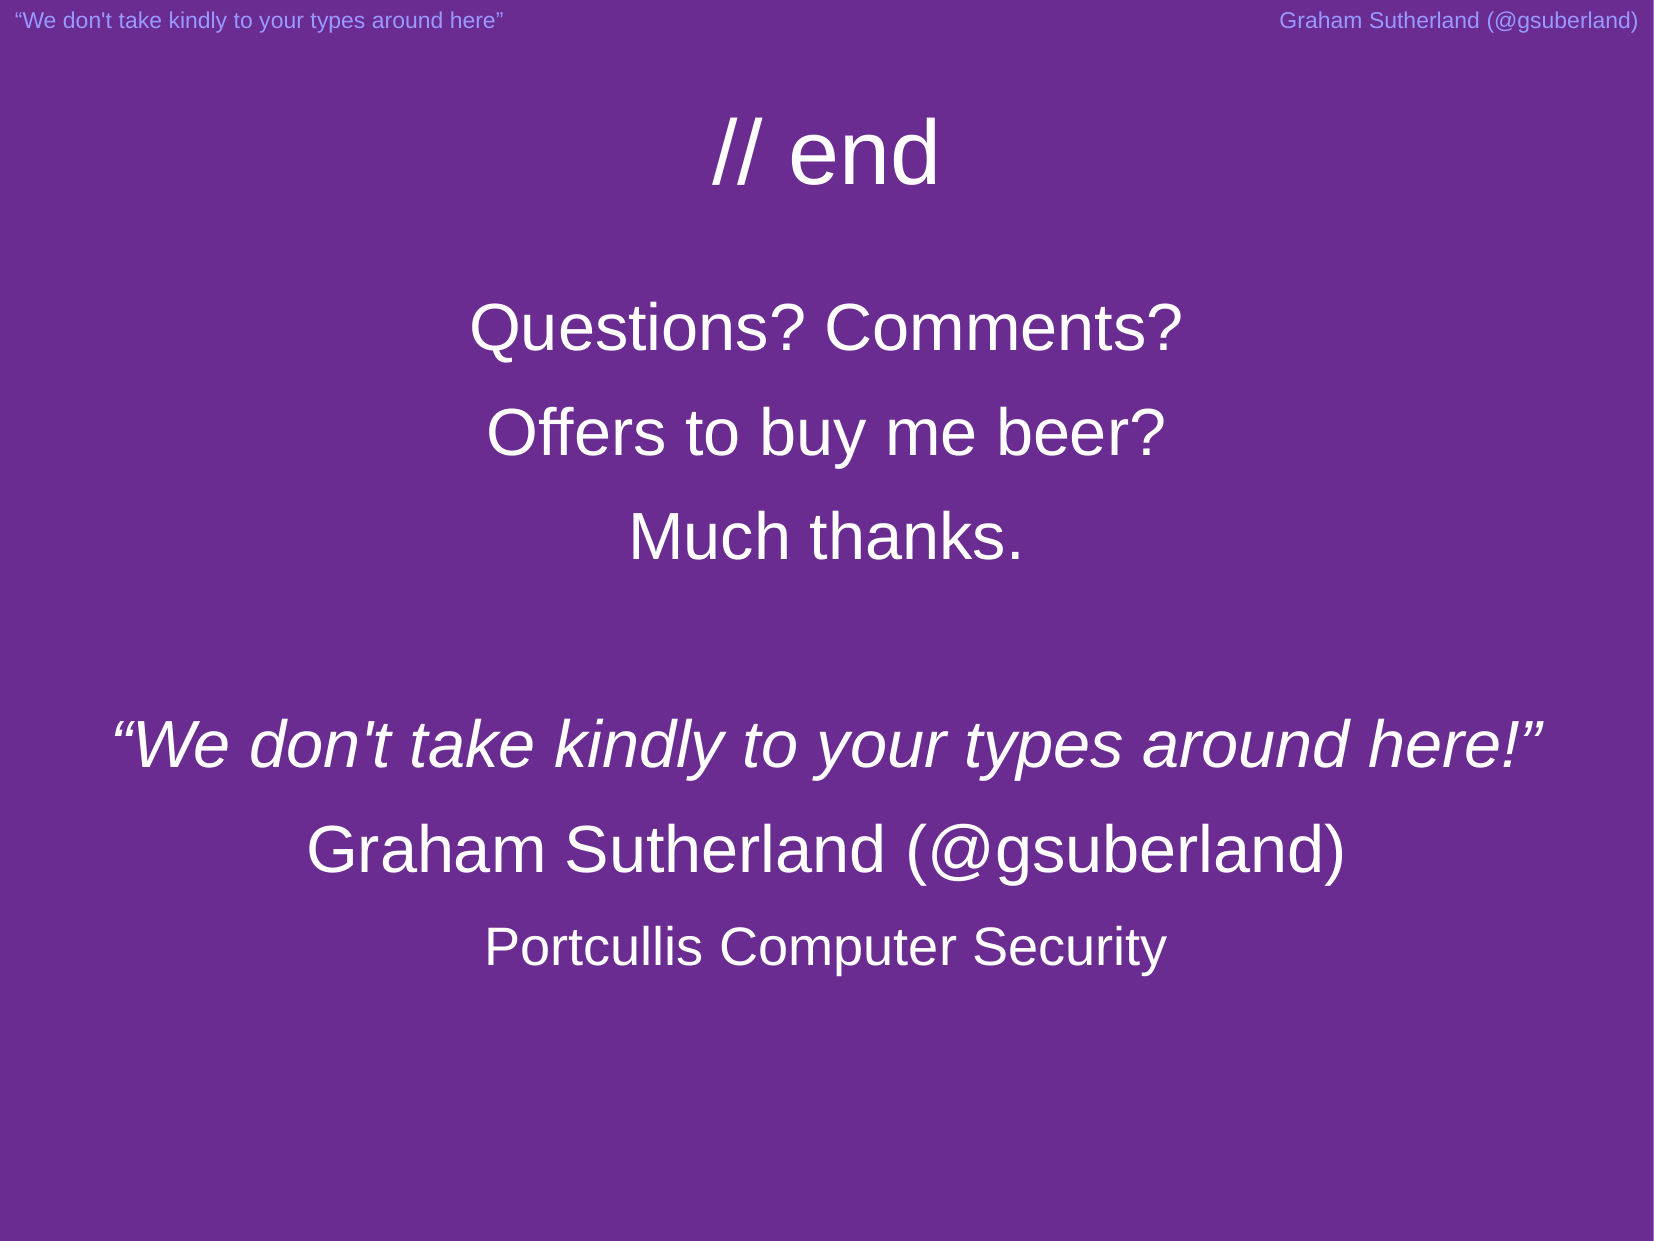

# // end
Questions? Comments?
Offers to buy me beer?
Much thanks.
“We don't take kindly to your types around here!”
Graham Sutherland (@gsuberland)
Portcullis Computer Security